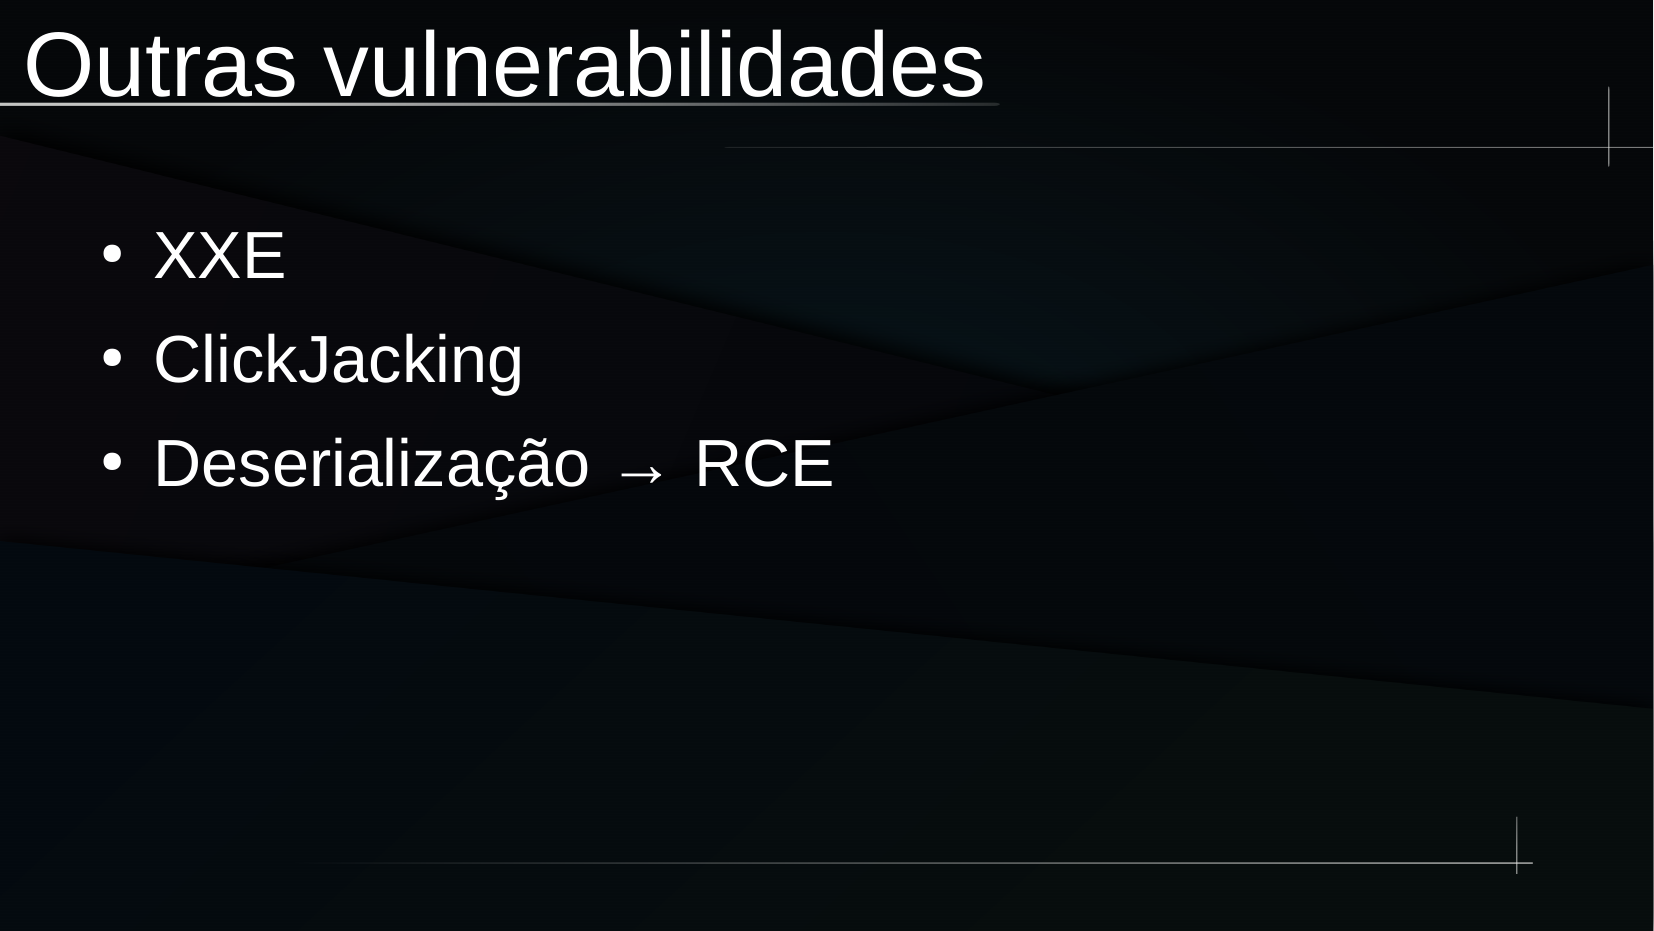

# Outras vulnerabilidades
XXE
ClickJacking
Deserialização → RCE